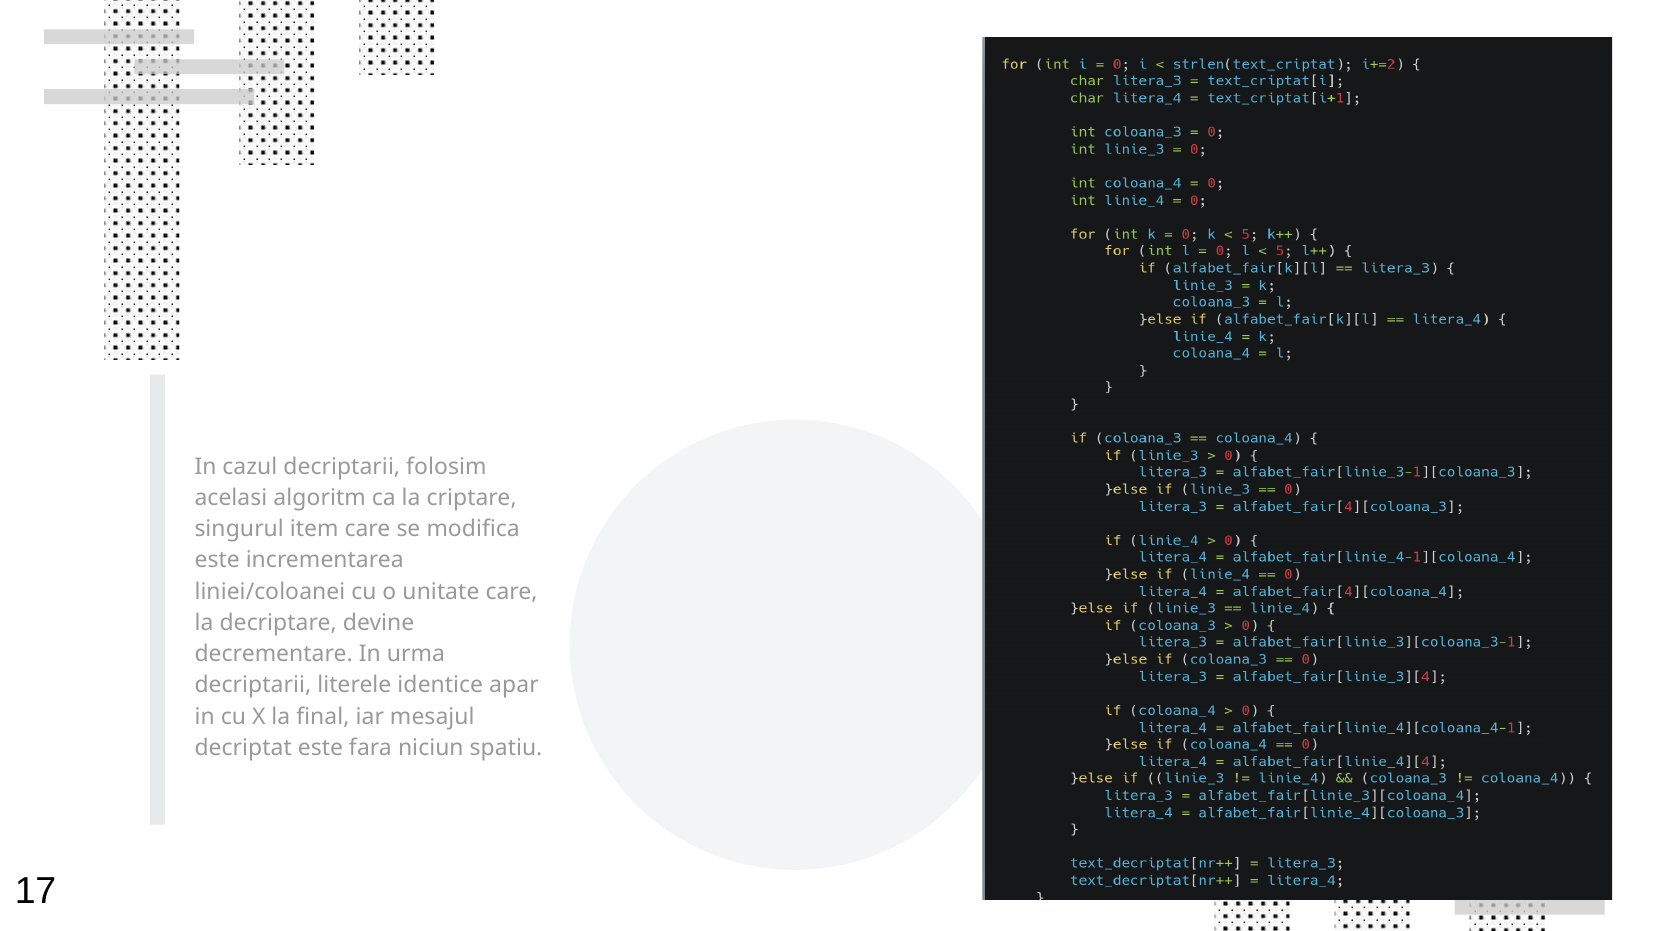

In cazul decriptarii, folosim acelasi algoritm ca la criptare, singurul item care se modifica este incrementarea liniei/coloanei cu o unitate care, la decriptare, devine decrementare. In urma decriptarii, literele identice apar in cu X la final, iar mesajul decriptat este fara niciun spatiu.